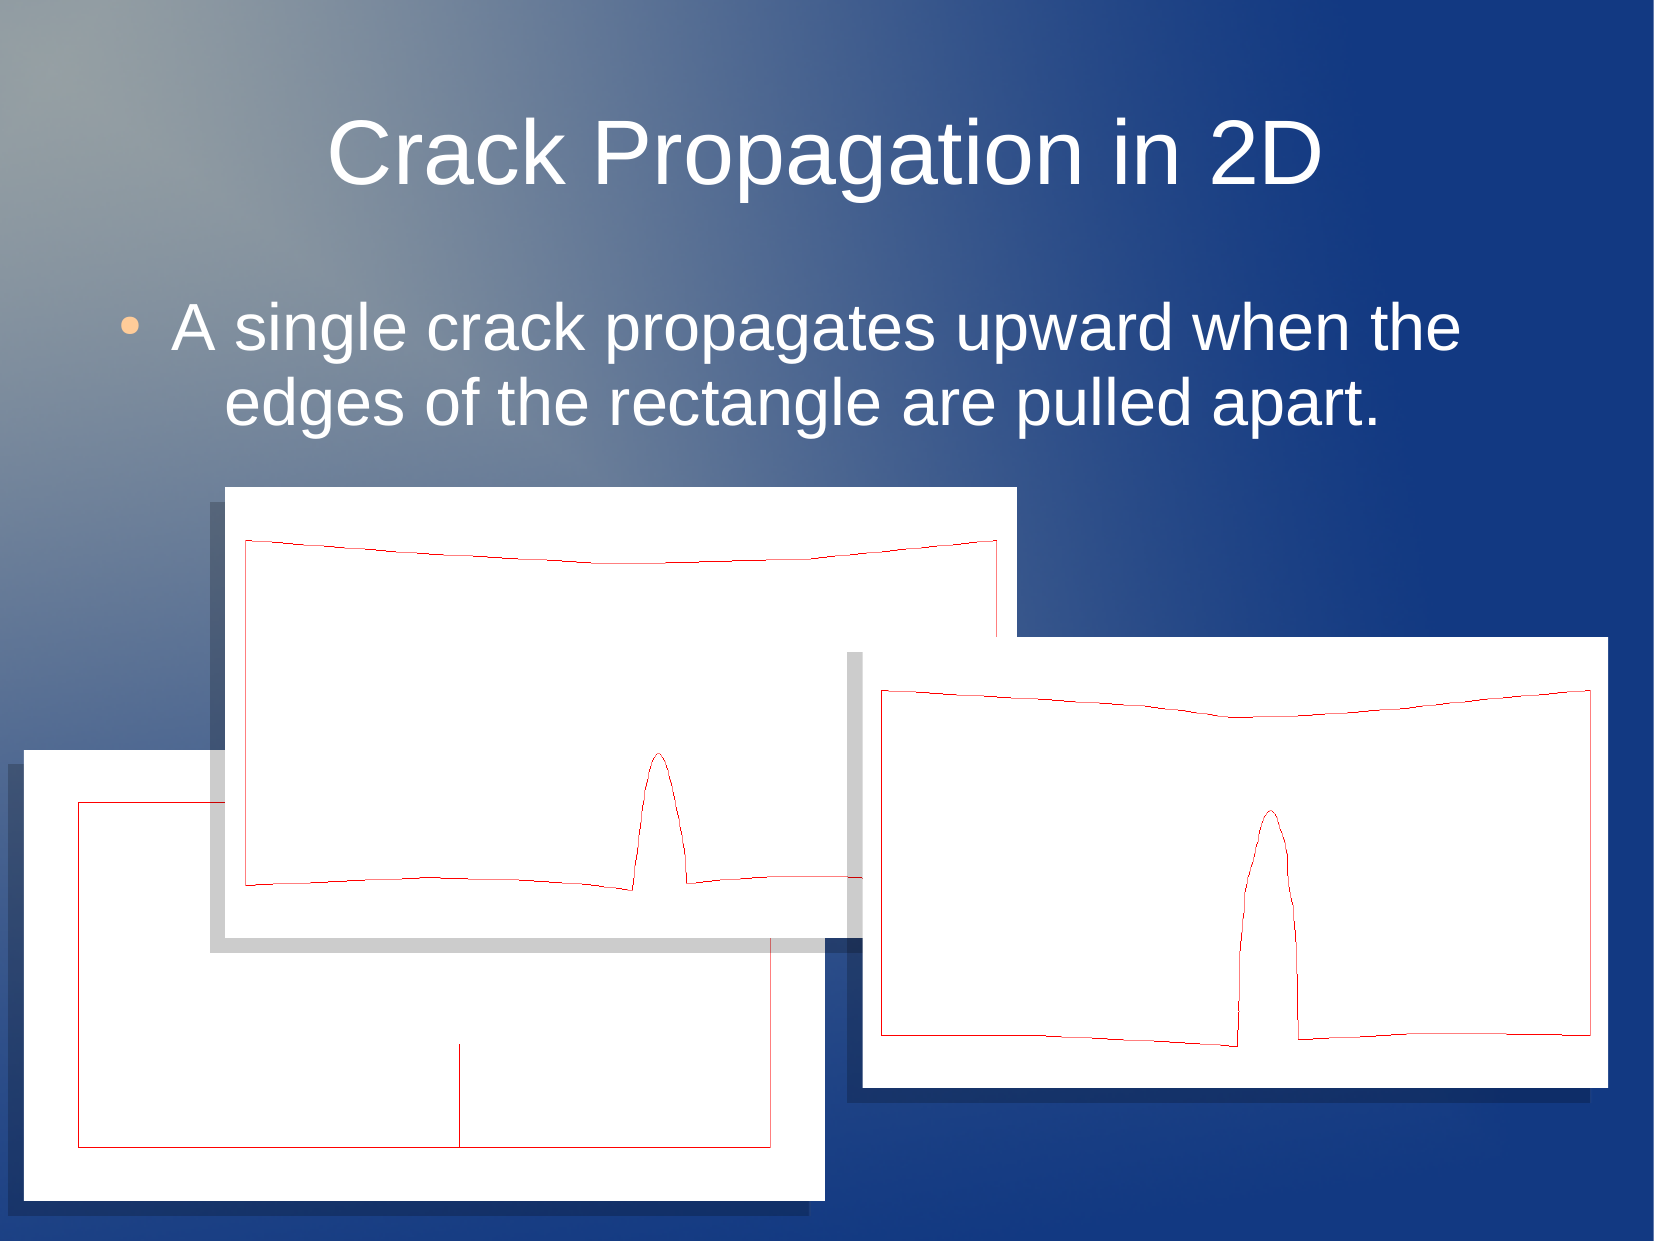

# Crack Propagation in 2D
A single crack propagates upward when the edges of the rectangle are pulled apart.